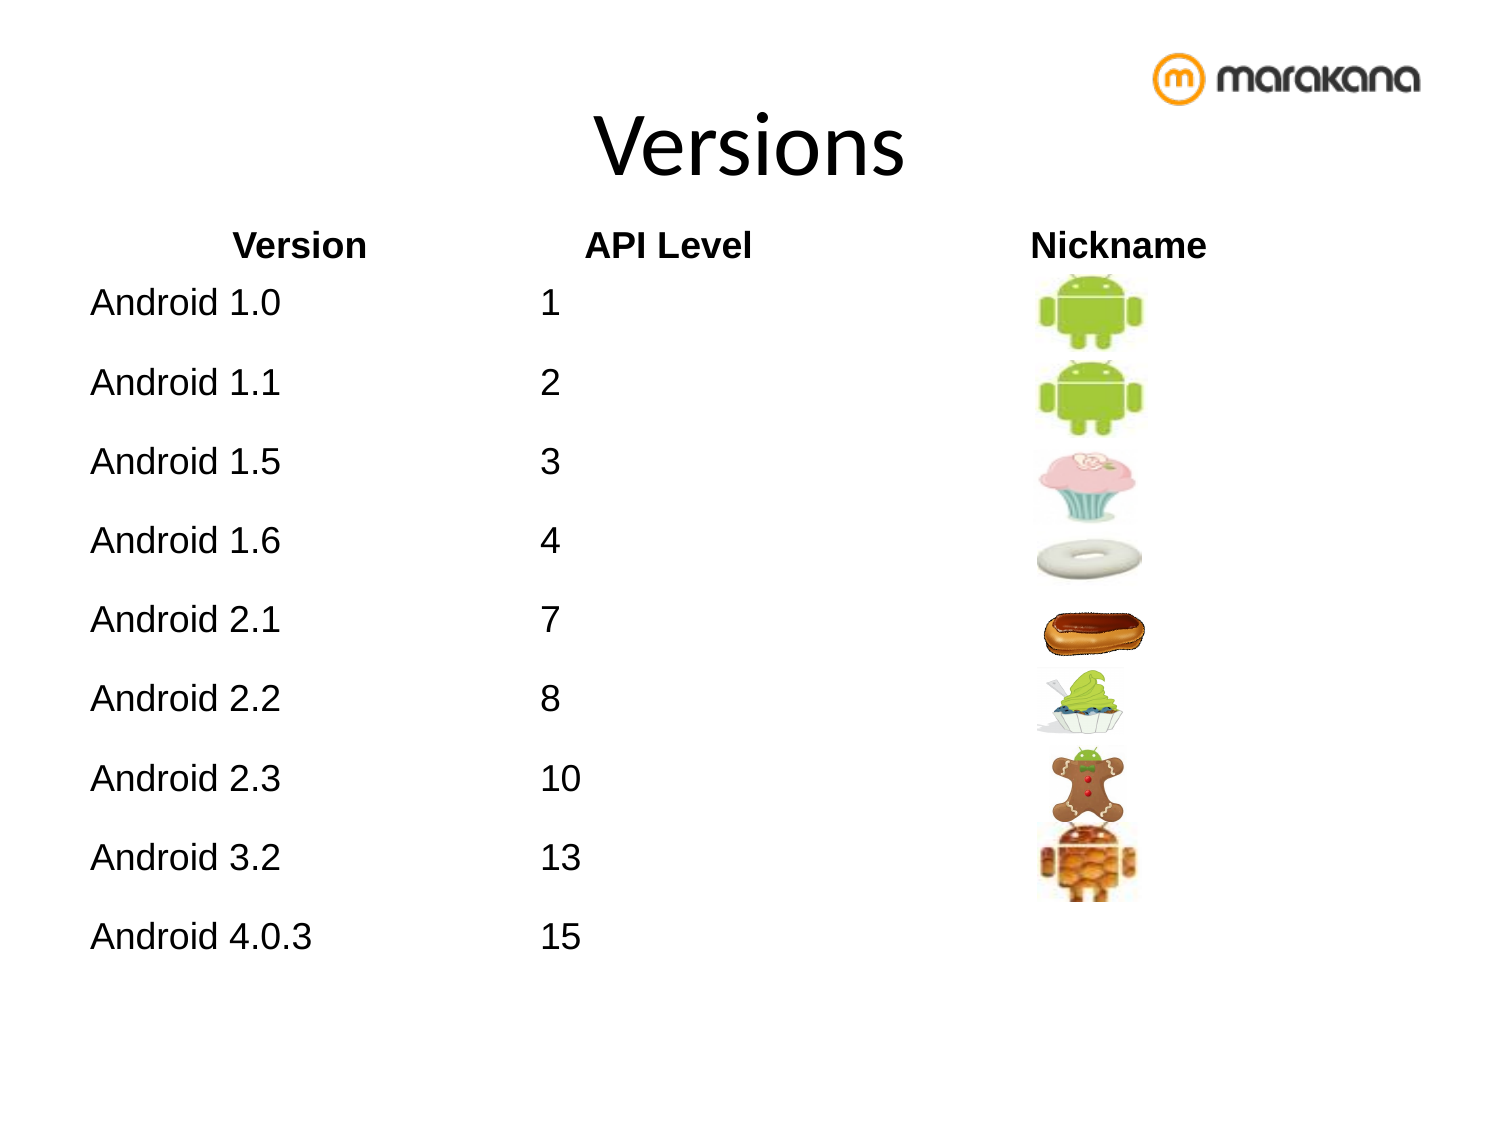

# Versions
| Version | API Level | Nickname |
| --- | --- | --- |
| Android 1.0 | 1 | |
| Android 1.1 | 2 | |
| Android 1.5 | 3 | |
| Android 1.6 | 4 | |
| Android 2.1 | 7 | |
| Android 2.2 | 8 | |
| Android 2.3 | 10 | |
| Android 3.2 | 13 | |
| Android 4.0.3 | 15 | |